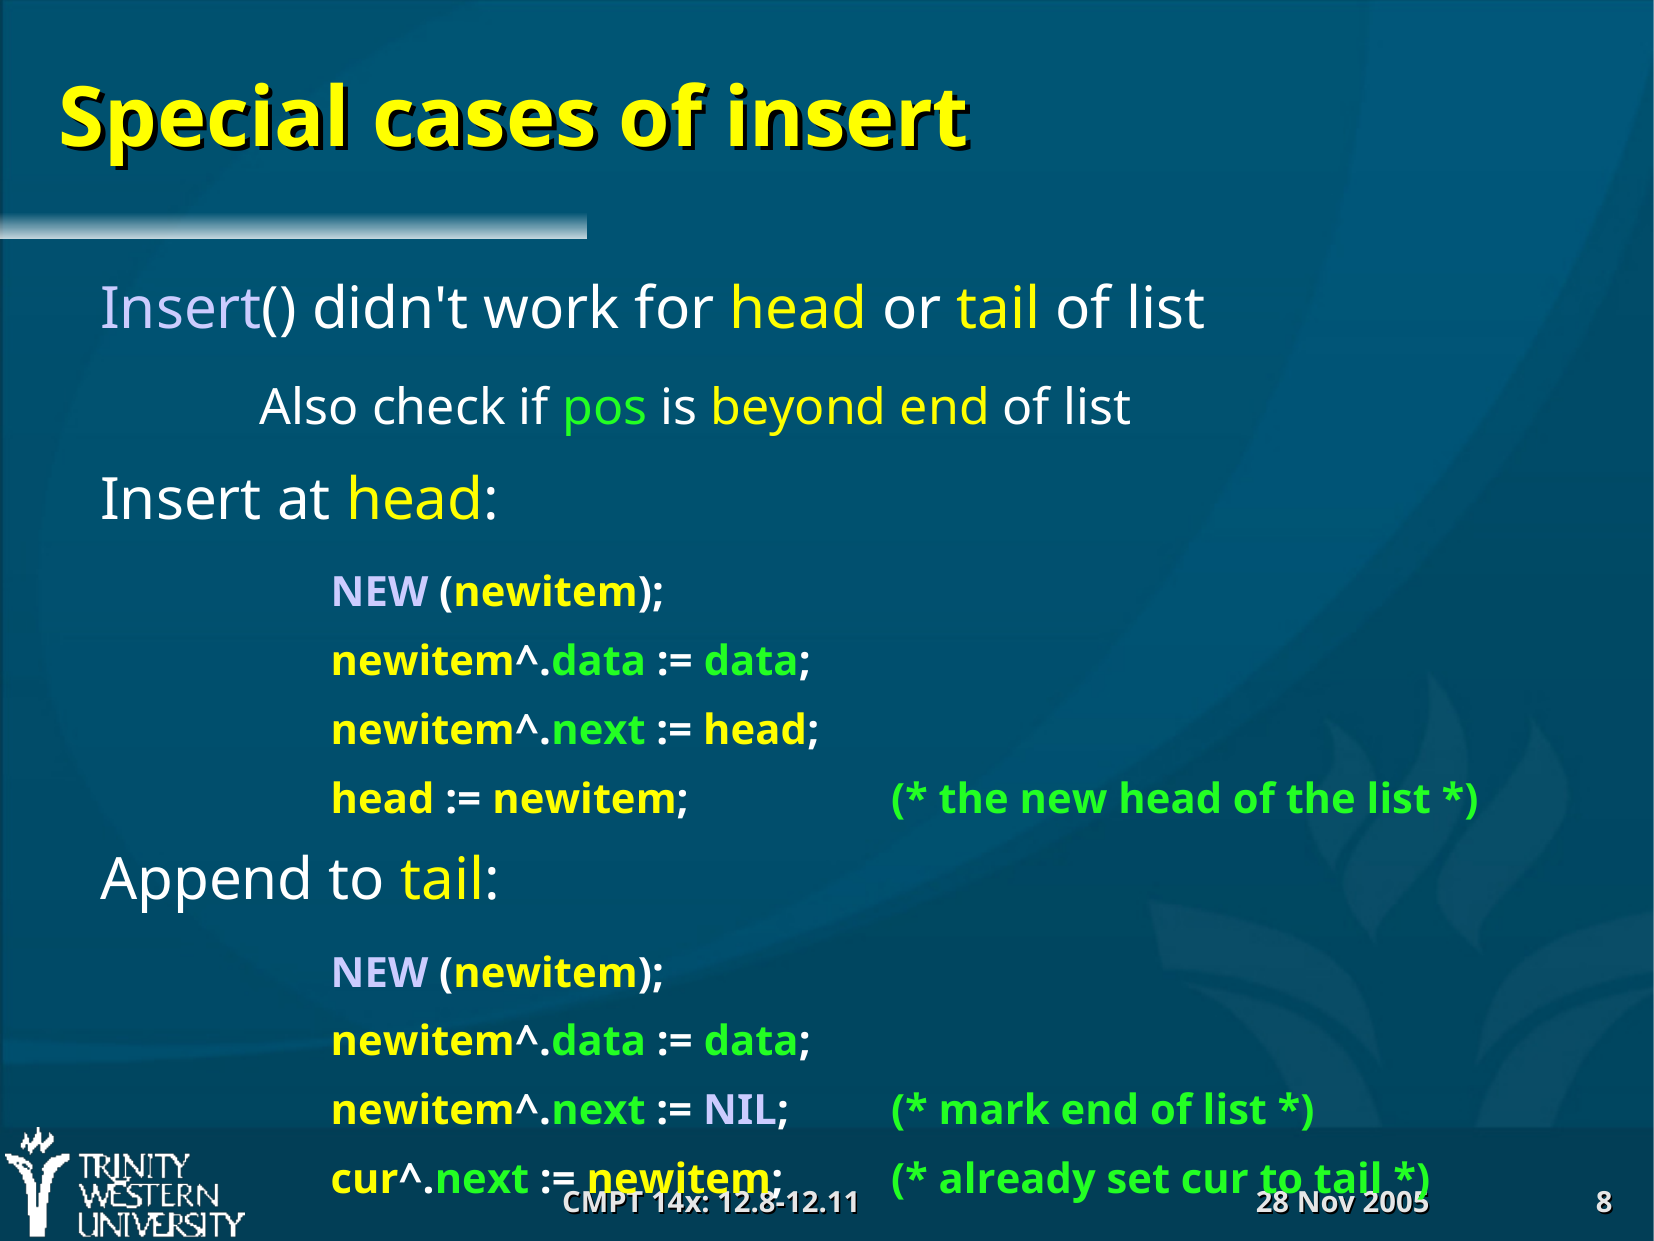

# Special cases of insert
Insert() didn't work for head or tail of list
Also check if pos is beyond end of list
Insert at head:
NEW (newitem);
newitem^.data := data;
newitem^.next := head;
head := newitem;			(* the new head of the list *)
Append to tail:
NEW (newitem);
newitem^.data := data;
newitem^.next := NIL;		(* mark end of list *)
cur^.next := newitem;		(* already set cur to tail *)
CMPT 14x: 12.8-12.11
28 Nov 2005
8